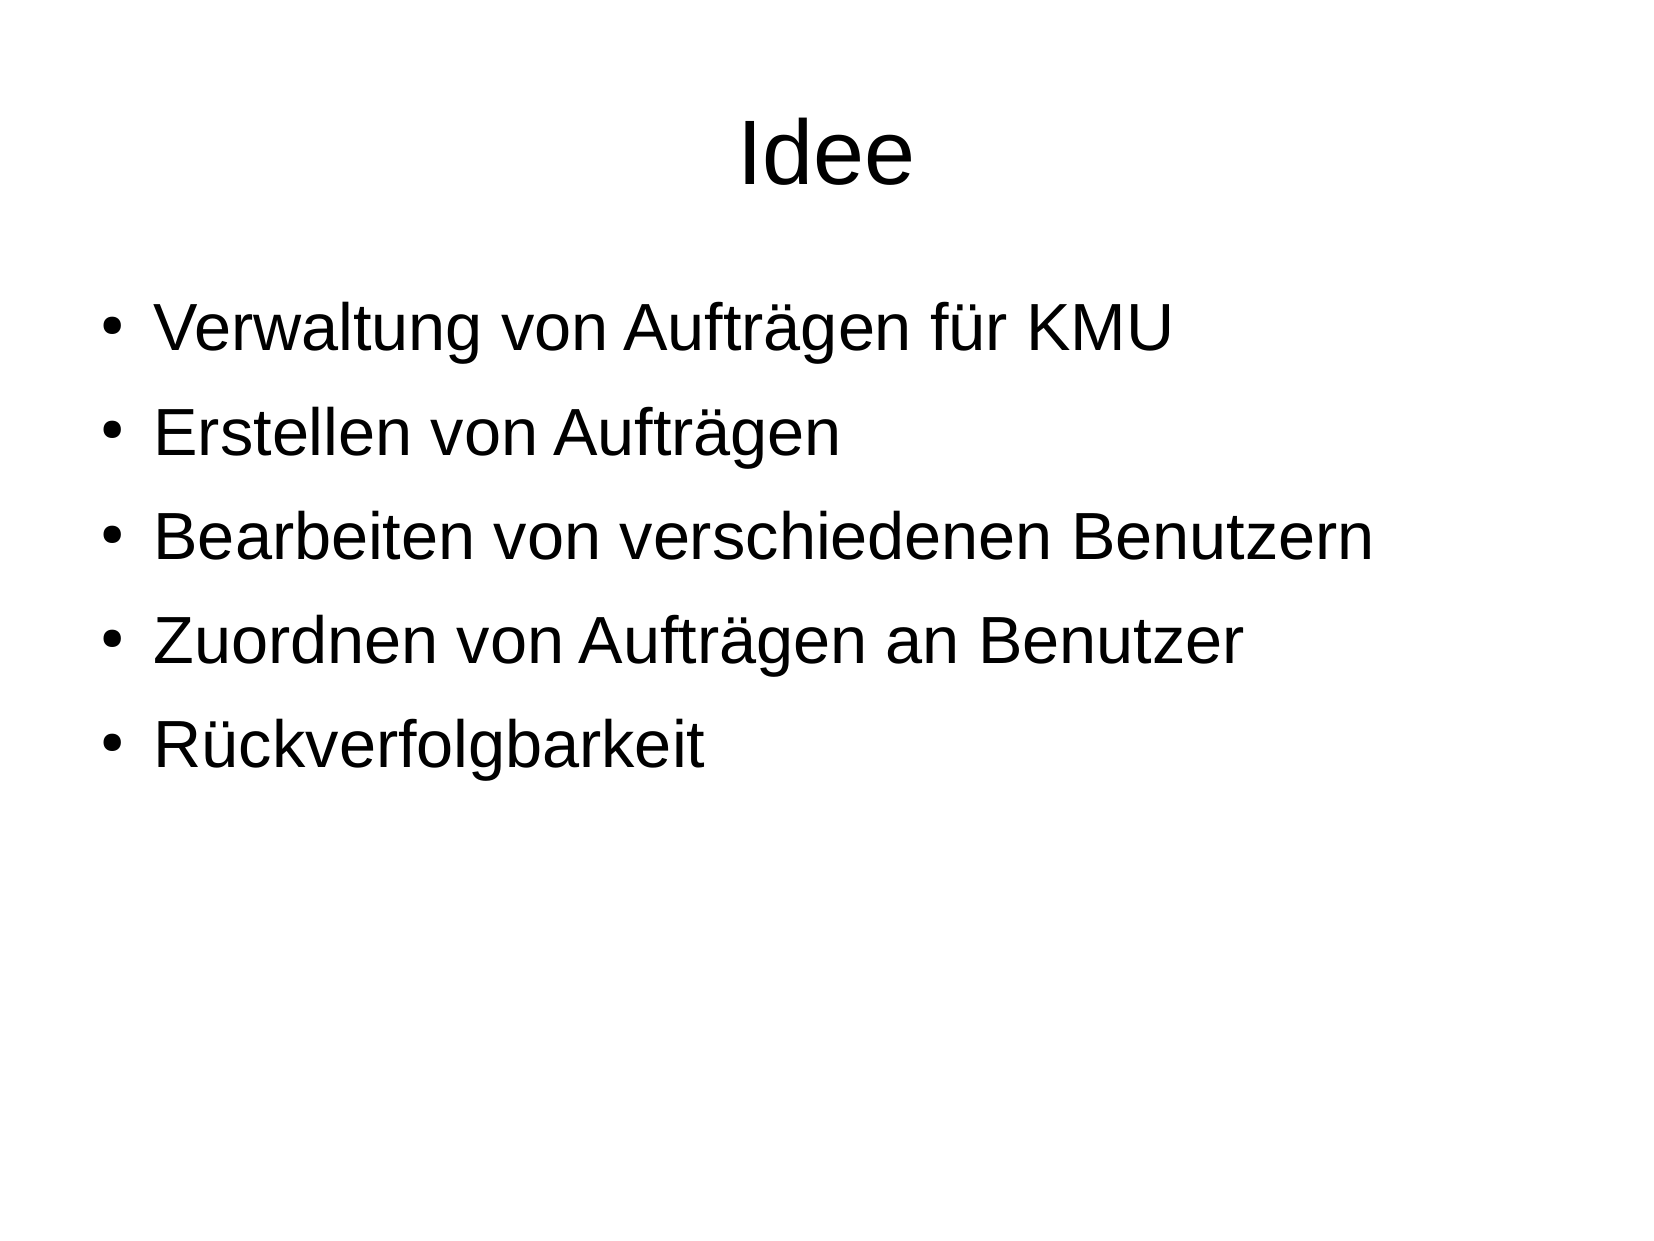

# Idee
Verwaltung von Aufträgen für KMU
Erstellen von Aufträgen
Bearbeiten von verschiedenen Benutzern
Zuordnen von Aufträgen an Benutzer
Rückverfolgbarkeit